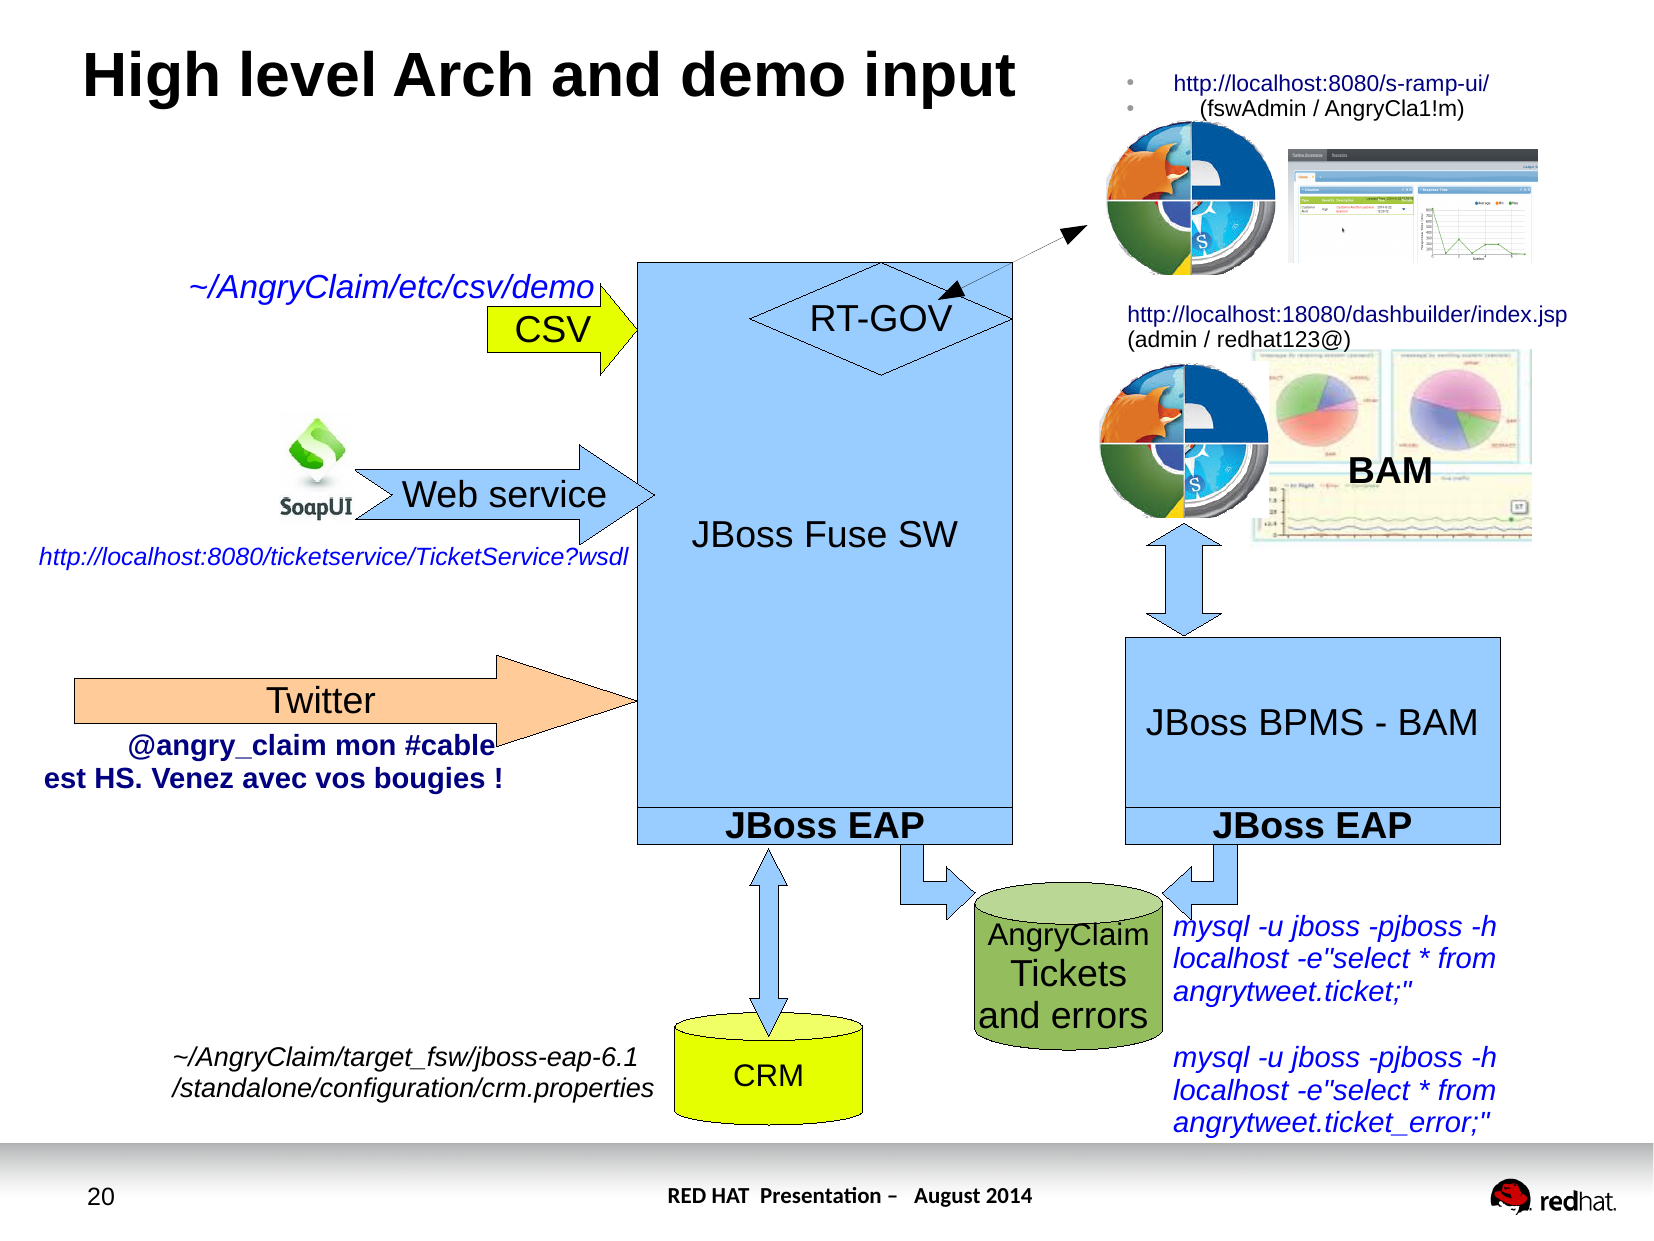

# High level Arch and demo input
http://localhost:8080/s-ramp-ui/
 (fswAdmin / AngryCla1!m)
JBoss Fuse SW
RT-GOV
~/AngryClaim/etc/csv/demo
CSV
http://localhost:18080/dashbuilder/index.jsp (admin / redhat123@)
BAM
Web service
http://localhost:8080/ticketservice/TicketService?wsdl
JBoss BPMS - BAM
Twitter
@angry_claim mon #cable
est HS. Venez avec vos bougies !
JBoss EAP
JBoss EAP
AngryClaim
Tickets
and errors
mysql -u jboss -pjboss -h localhost -e"select * from angrytweet.ticket;"
mysql -u jboss -pjboss -h localhost -e"select * from angrytweet.ticket_error;"
CRM
~/AngryClaim/target_fsw/jboss-eap-6.1
/standalone/configuration/crm.properties